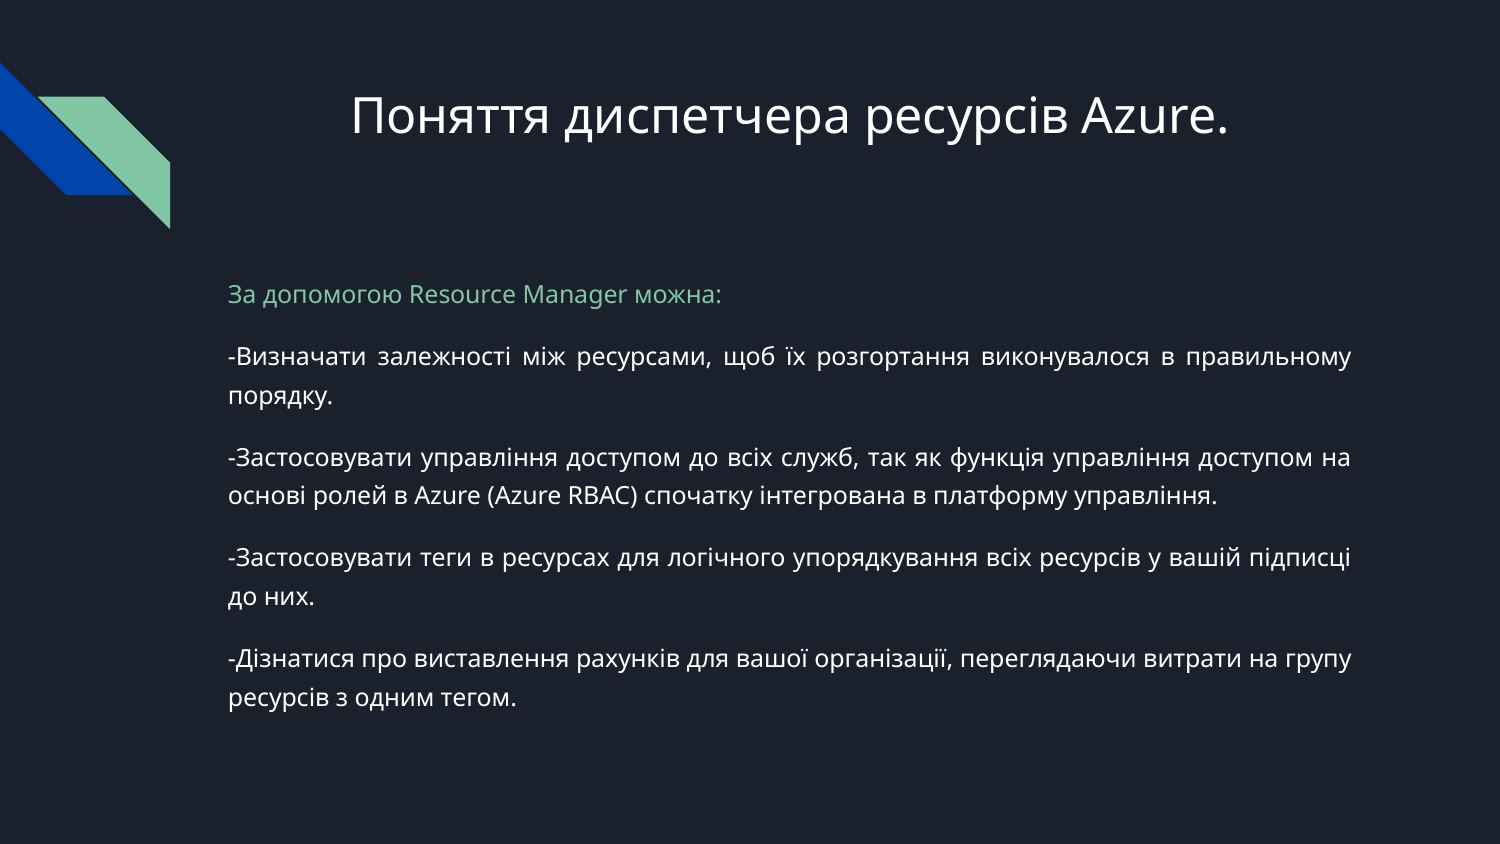

# Поняття диспетчера ресурсів Azure.
За допомогою Resource Manager можна:
-Визначати залежності між ресурсами, щоб їх розгортання виконувалося в правильному порядку.
-Застосовувати управління доступом до всіх служб, так як функція управління доступом на основі ролей в Azure (Azure RBAC) спочатку інтегрована в платформу управління.
-Застосовувати теги в ресурсах для логічного упорядкування всіх ресурсів у вашій підписці до них.
-Дізнатися про виставлення рахунків для вашої організації, переглядаючи витрати на групу ресурсів з одним тегом.